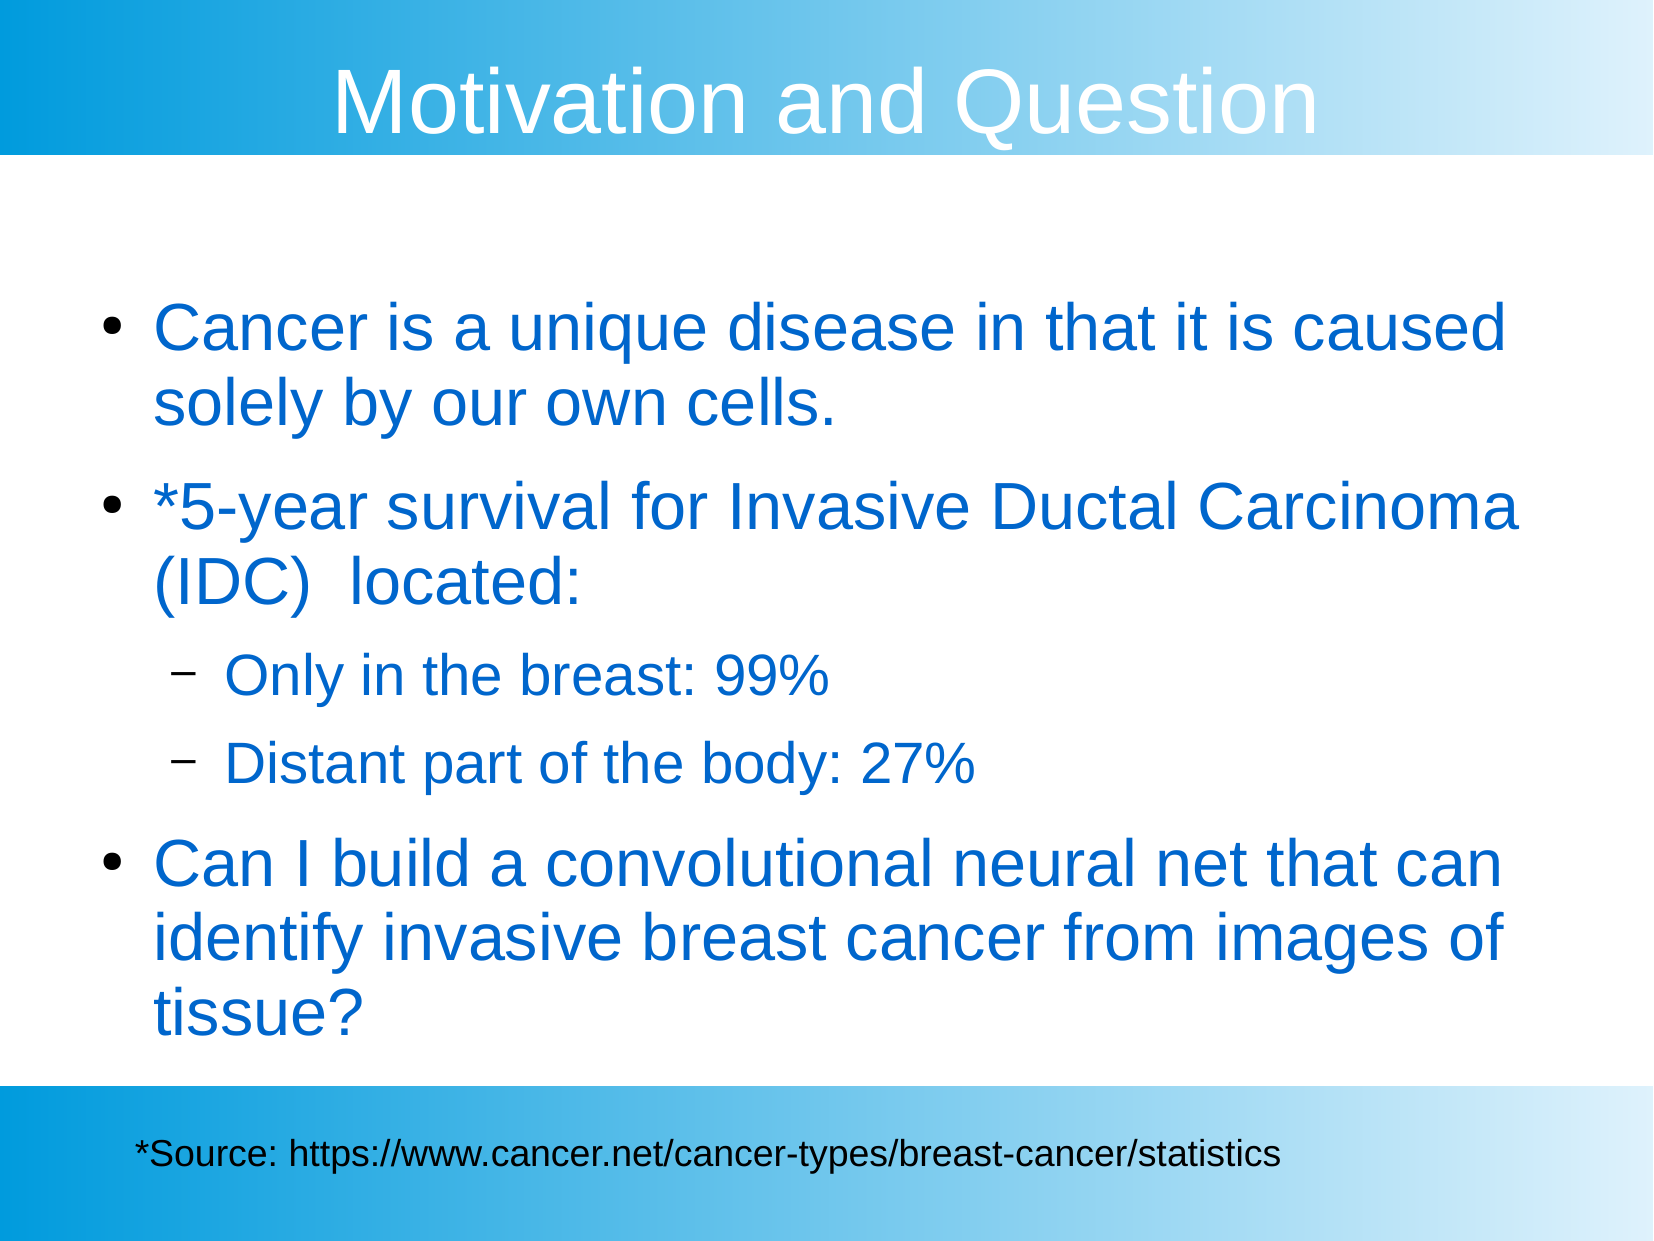

# Motivation and Question
Cancer is a unique disease in that it is caused solely by our own cells.
*5-year survival for Invasive Ductal Carcinoma (IDC) located:
Only in the breast: 99%
Distant part of the body: 27%
Can I build a convolutional neural net that can identify invasive breast cancer from images of tissue?
*Source: https://www.cancer.net/cancer-types/breast-cancer/statistics